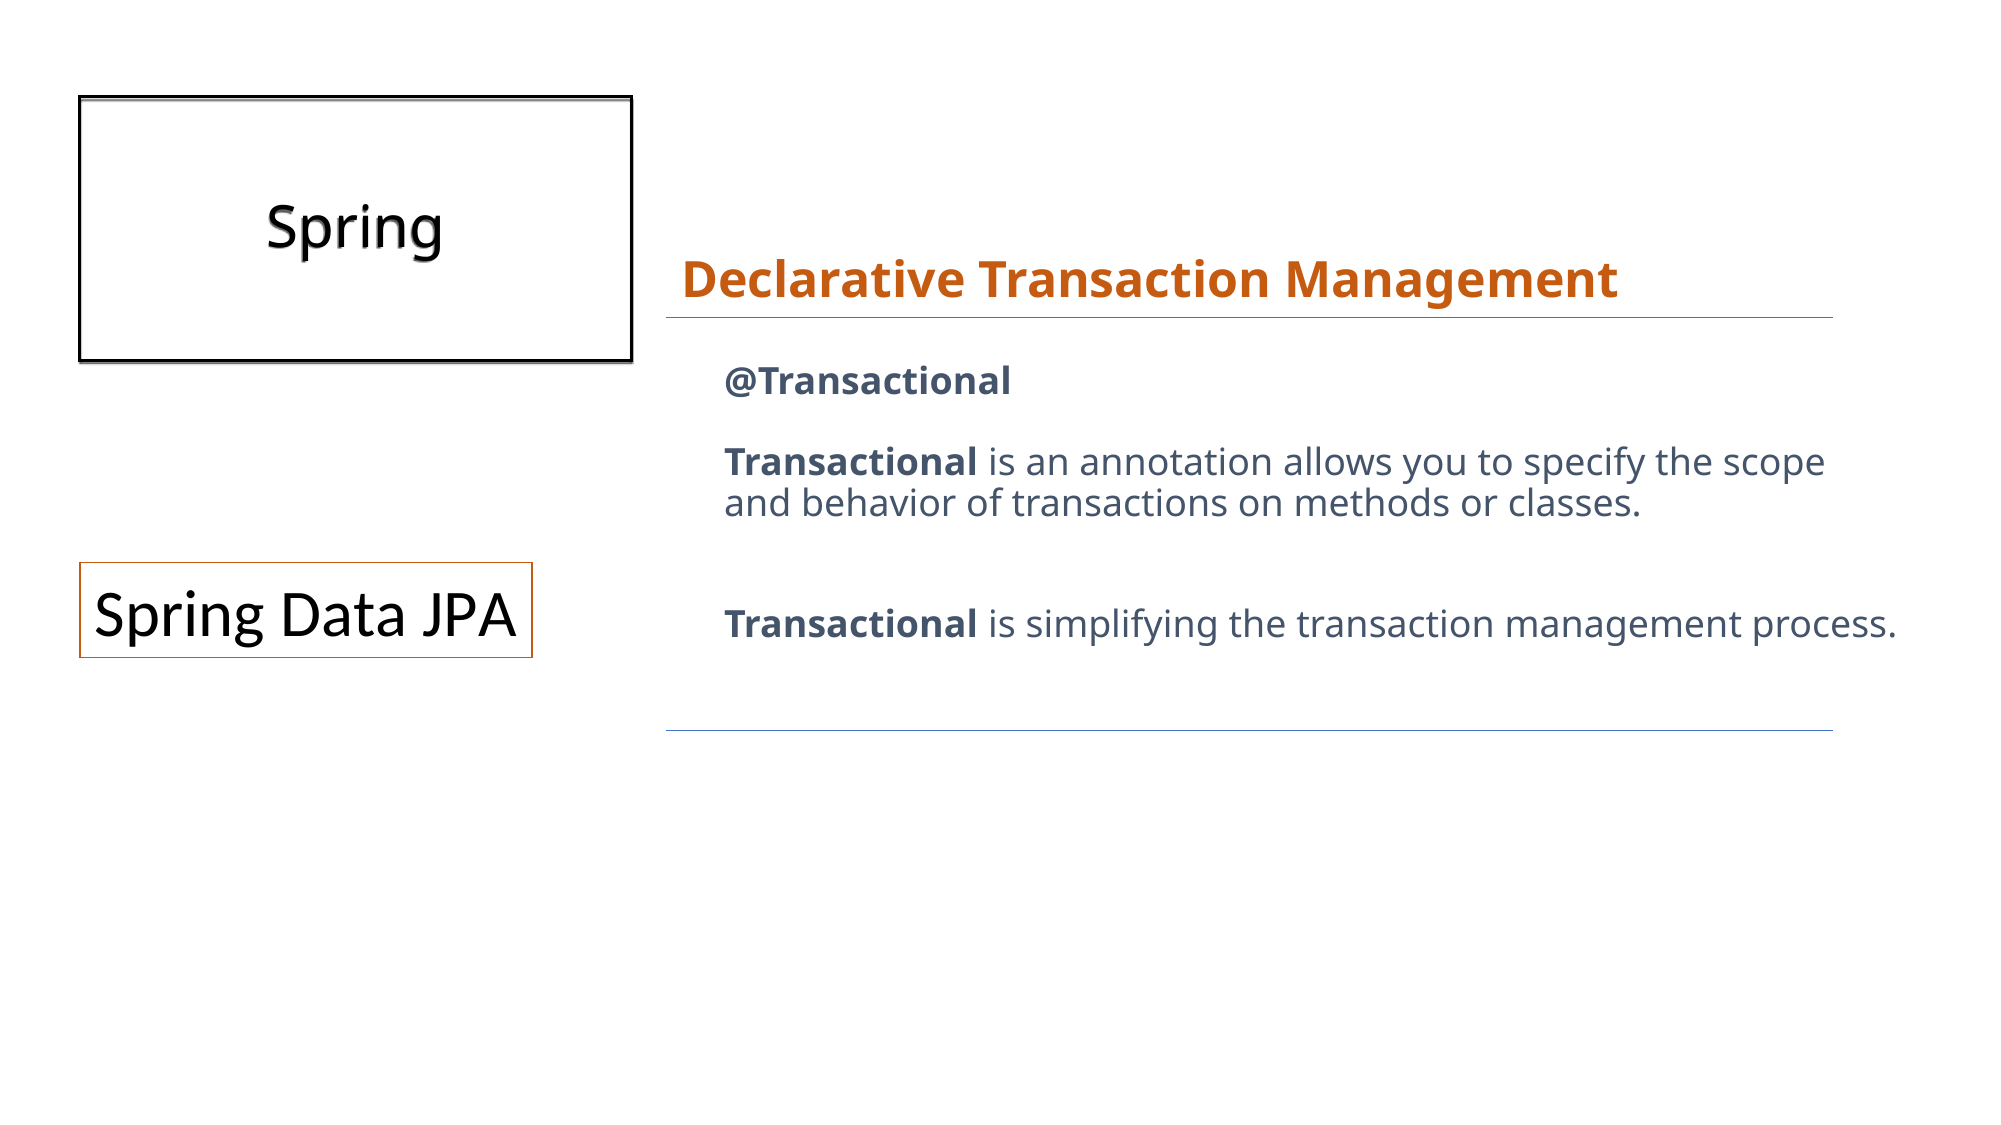

# Spring
Declarative Transaction Management
@Transactional
Transactional is an annotation allows you to specify the scope and behavior of transactions on methods or classes.
Transactional is simplifying the transaction management process.
Spring Data JPA